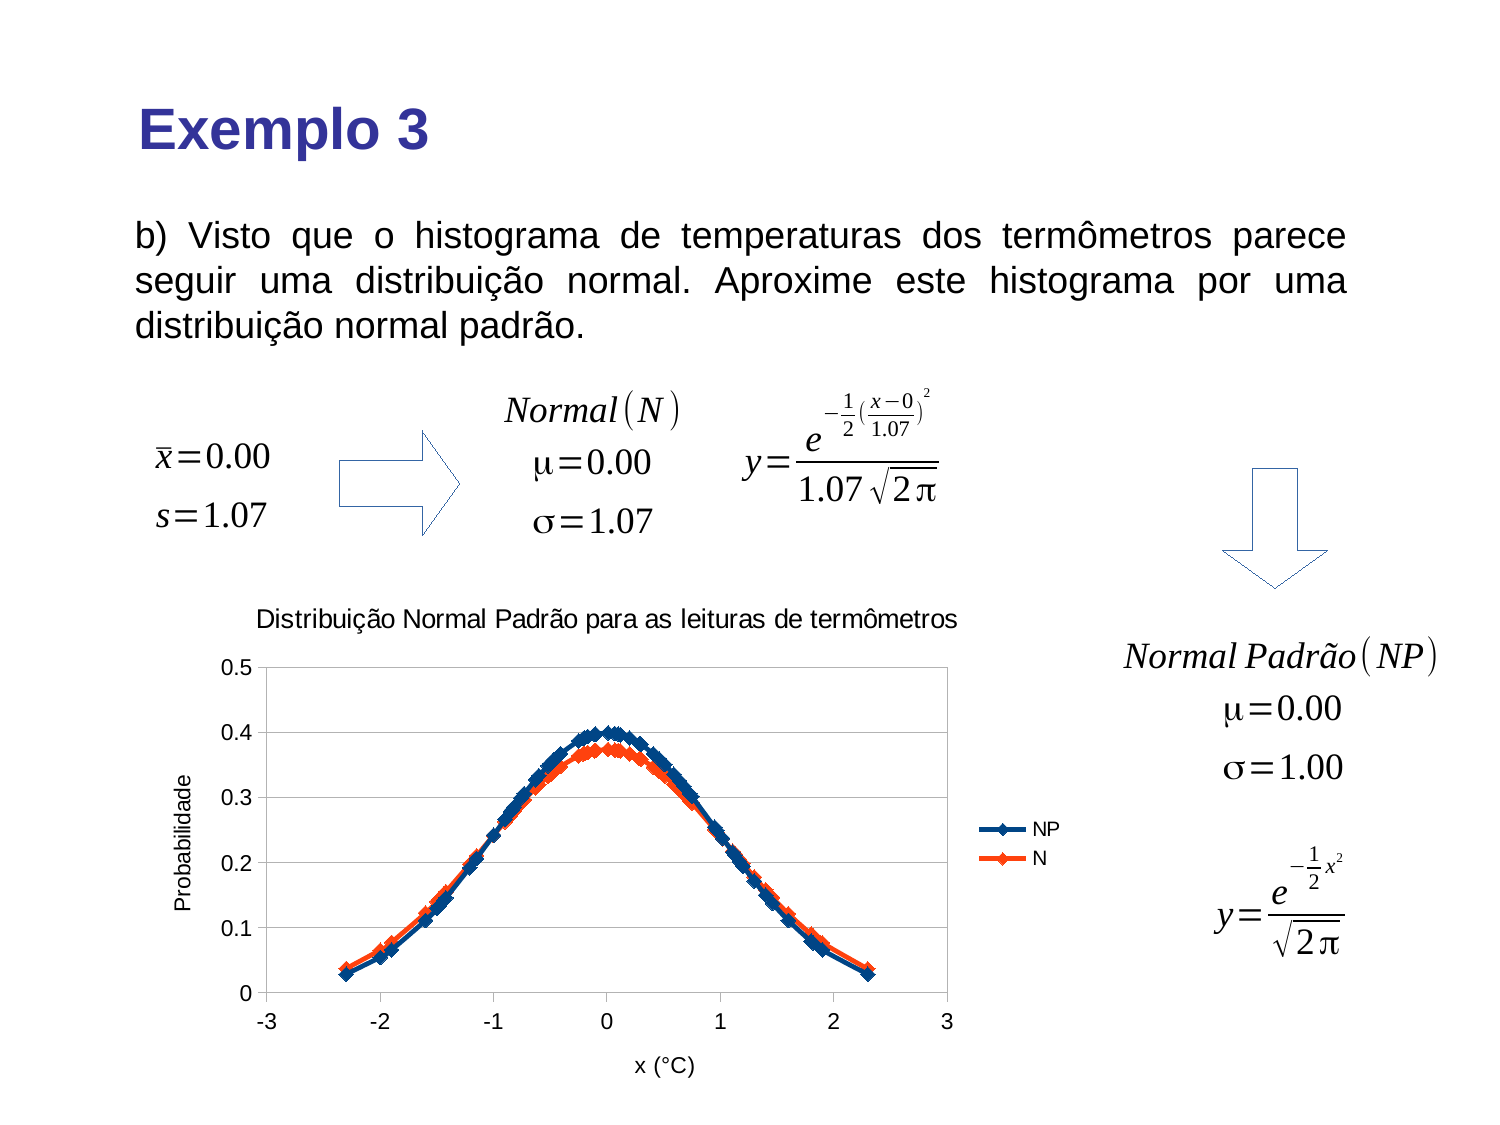

Exemplo 3
b) Visto que o histograma de temperaturas dos termômetros parece seguir uma distribuição normal. Aproxime este histograma por uma distribuição normal padrão.
### Chart: Distribuição Normal Padrão para as leituras de termômetros
| Category | NP | N |
|---|---|---|